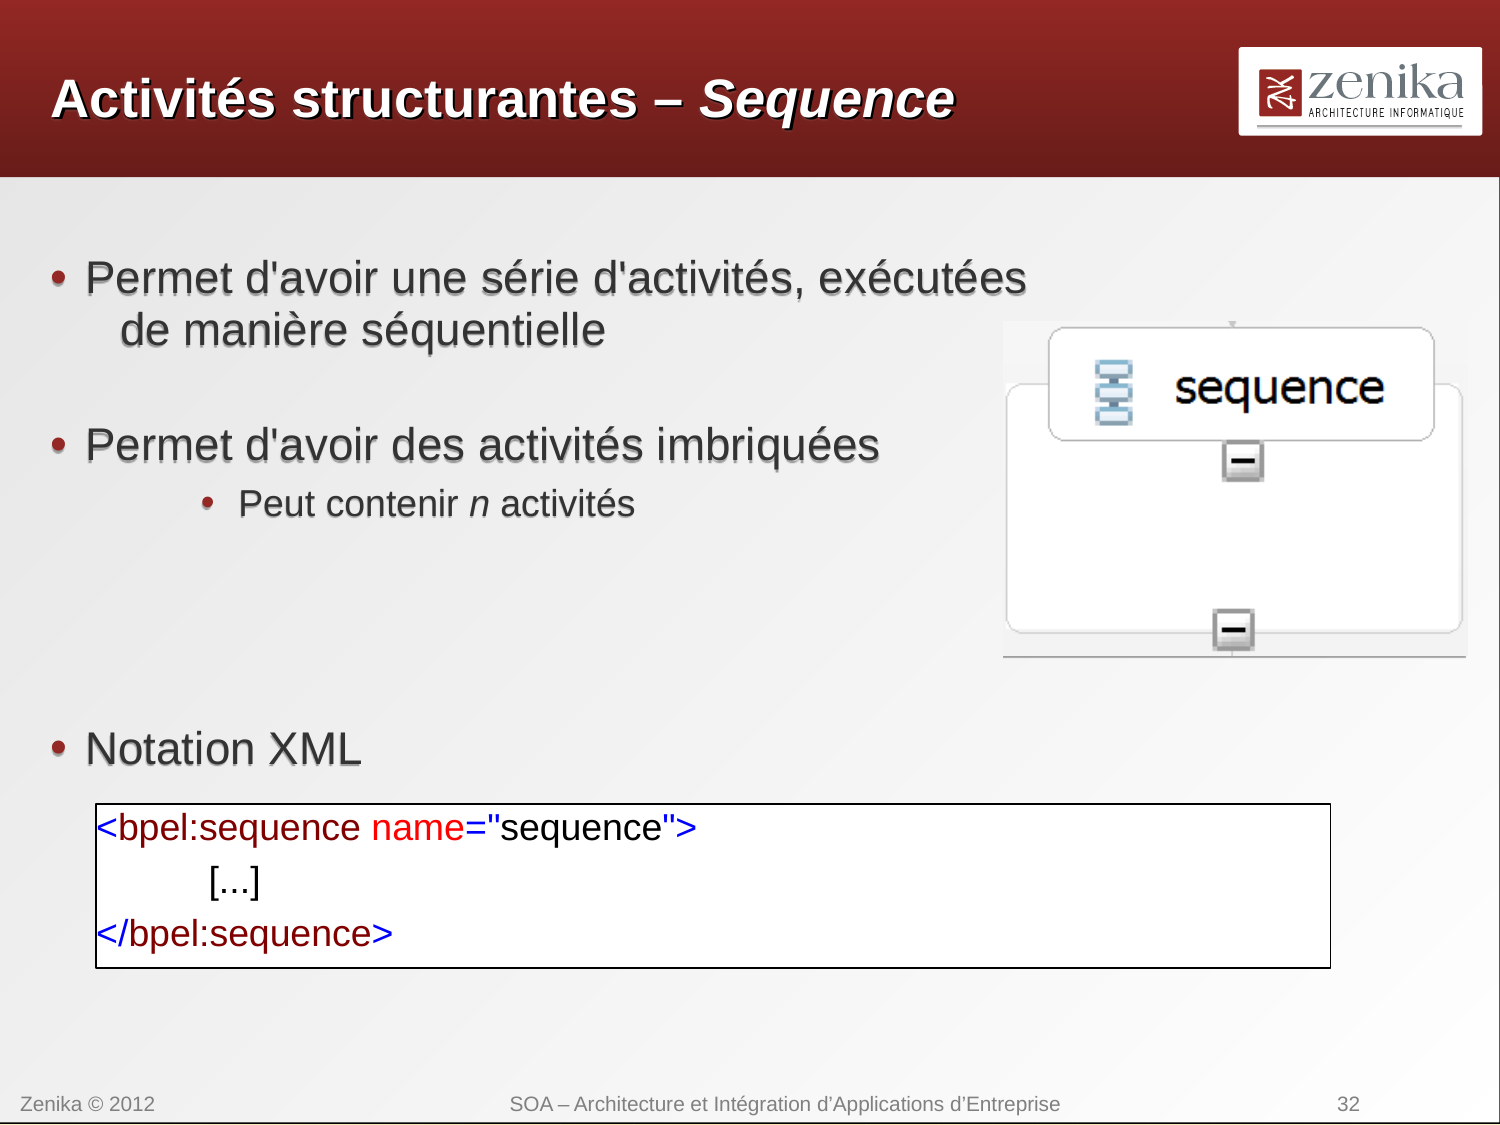

# Activités structurantes – Sequence
Permet d'avoir une série d'activités, exécutées de manière séquentielle
Permet d'avoir des activités imbriquées
Peut contenir n activités
Notation XML
<bpel:sequence name="sequence">
 	[...]
</bpel:sequence>